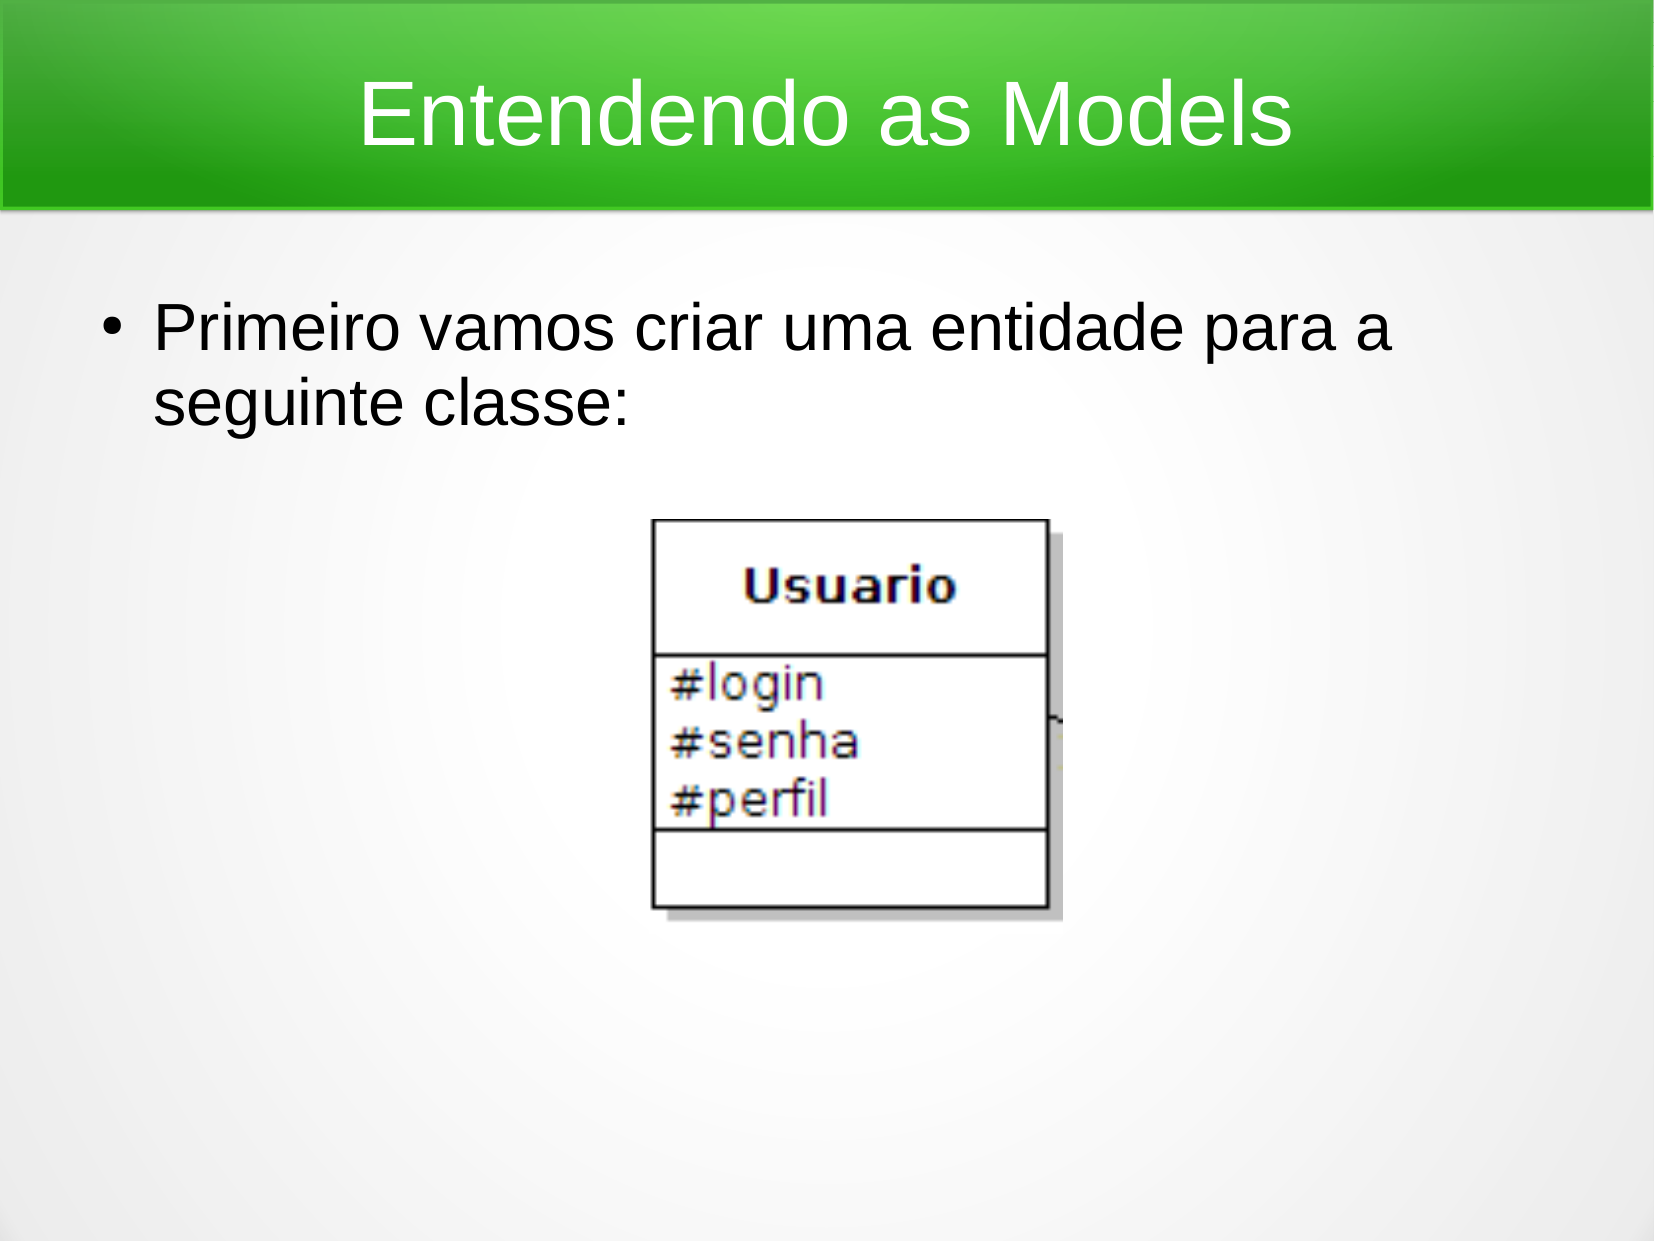

# Entendendo as Models
Primeiro vamos criar uma entidade para a seguinte classe: